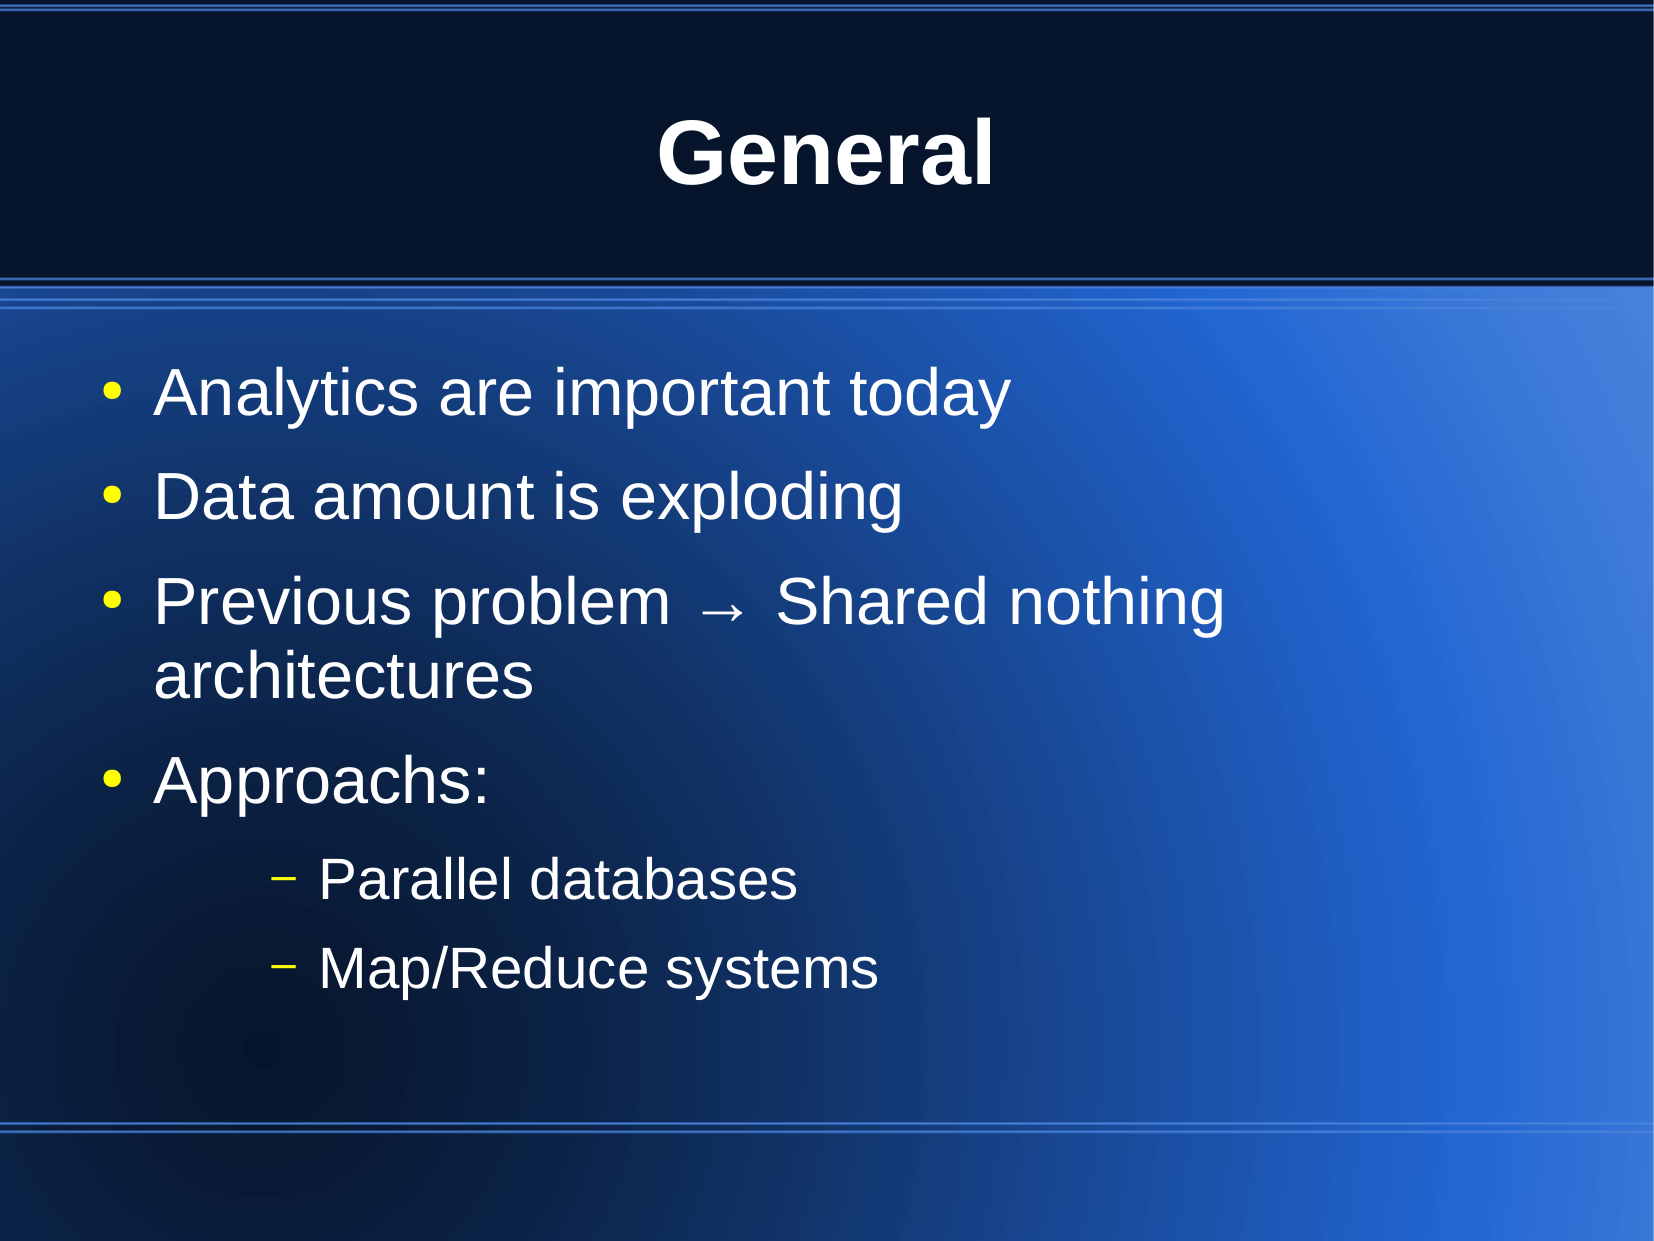

# General
Analytics are important today
Data amount is exploding
Previous problem → Shared nothing architectures
Approachs:
Parallel databases
Map/Reduce systems